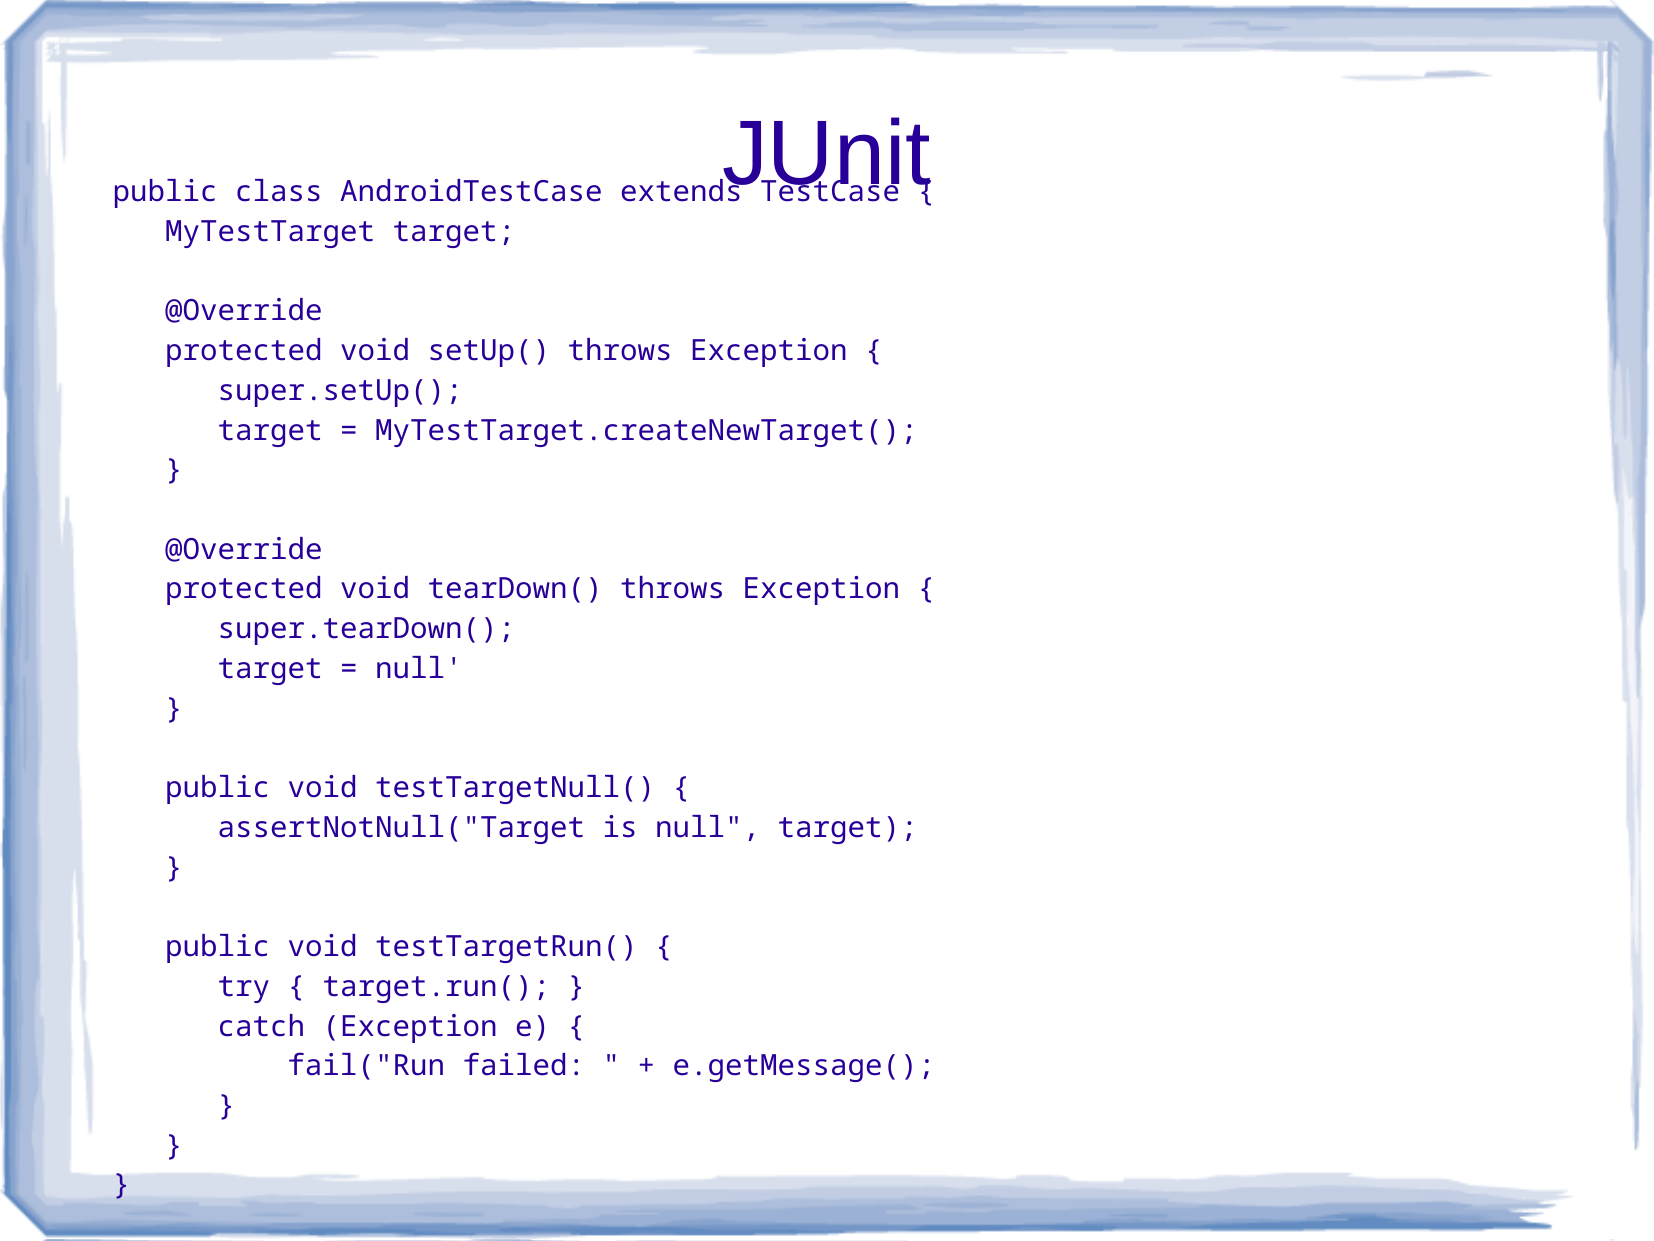

# JUnit
public class AndroidTestCase extends TestCase {
 MyTestTarget target;
 @Override
 protected void setUp() throws Exception {
 super.setUp();
 target = MyTestTarget.createNewTarget();
 }
 @Override
 protected void tearDown() throws Exception {
 super.tearDown();
 target = null'
 }
 public void testTargetNull() {
 assertNotNull("Target is null", target);
 }
 public void testTargetRun() {
 try { target.run(); }
 catch (Exception e) {
 fail("Run failed: " + e.getMessage();
 }
 }
}